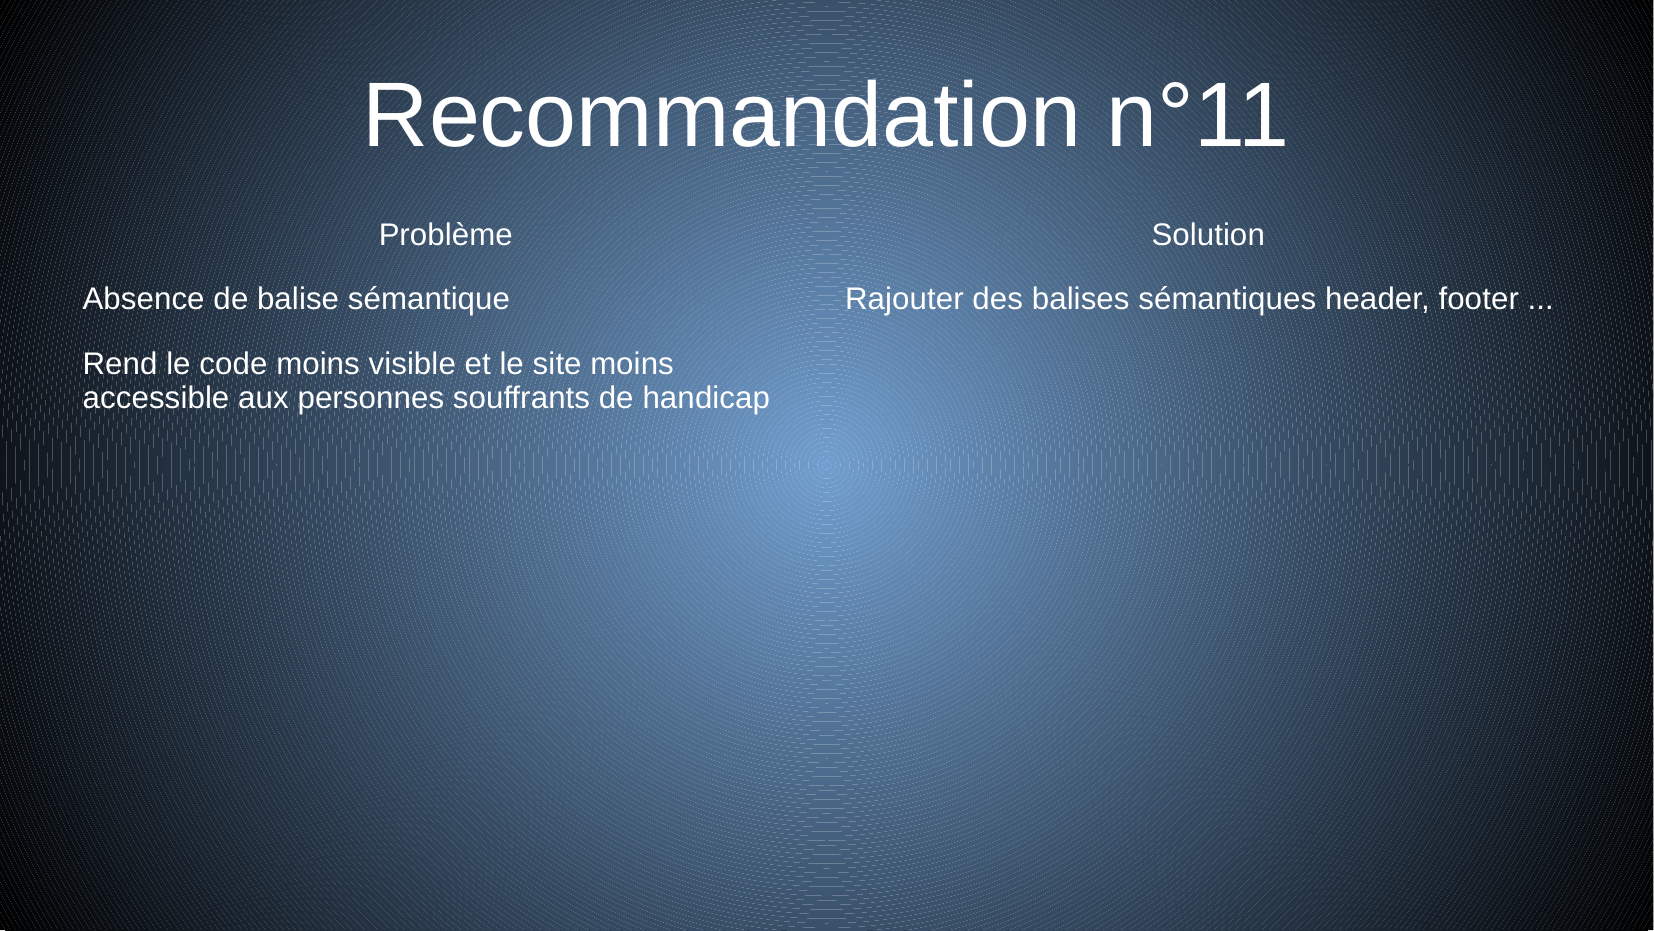

# Recommandation n°11
Problème
Absence de balise sémantique
Rend le code moins visible et le site moins accessible aux personnes souffrants de handicap
Solution
Rajouter des balises sémantiques header, footer ...